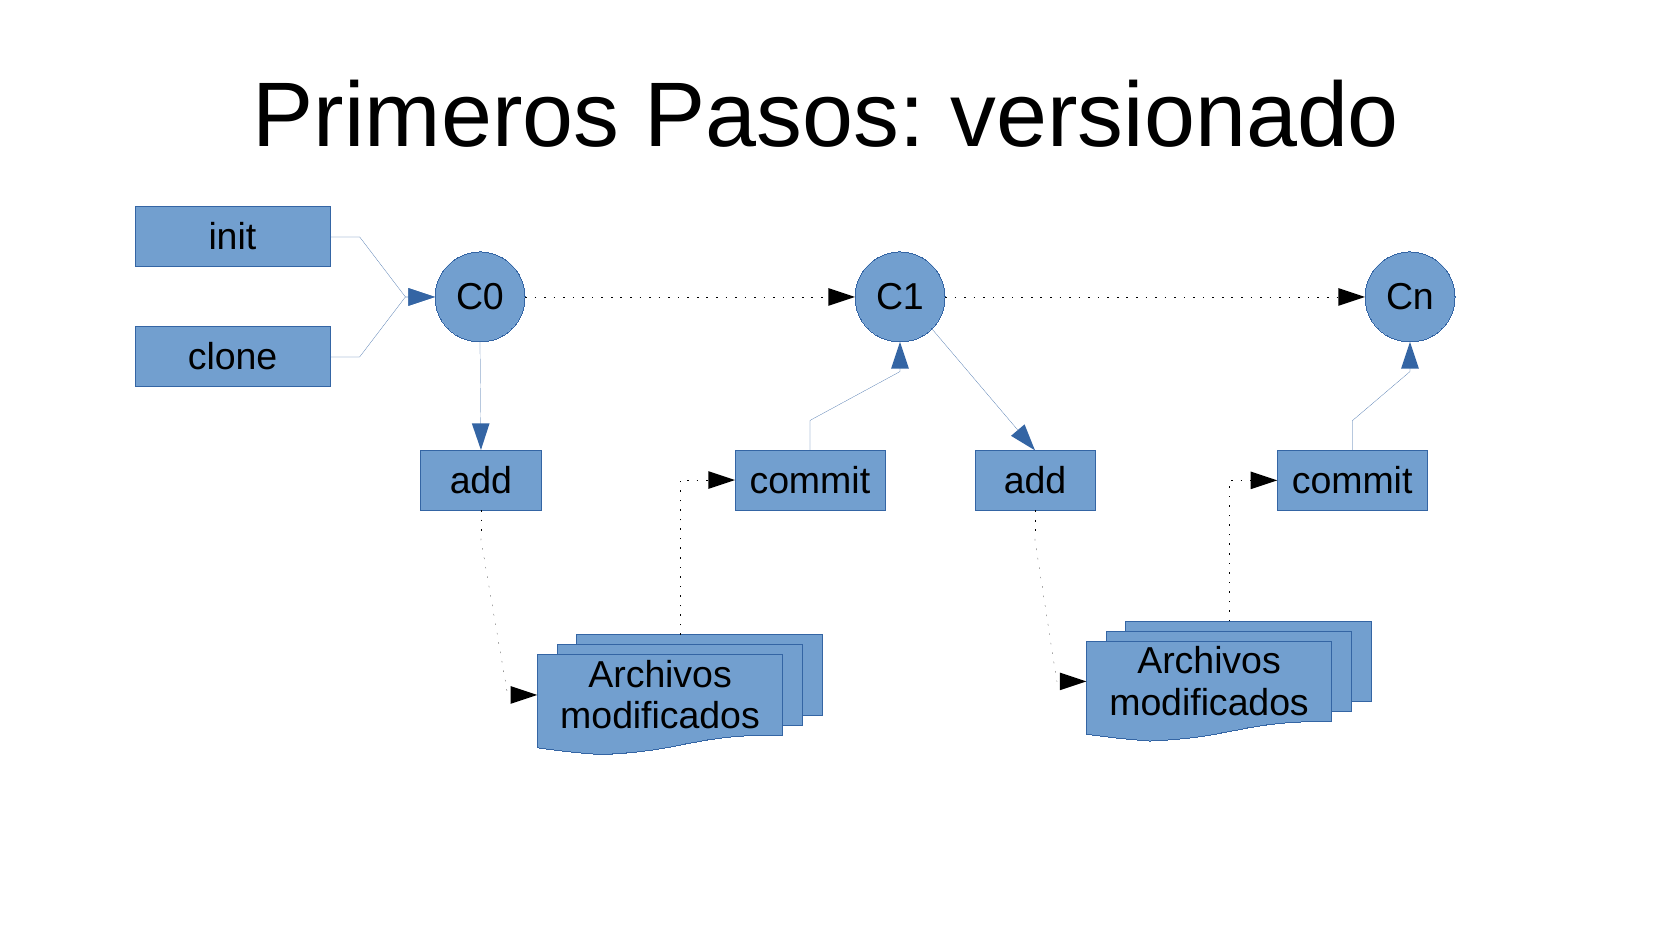

# Primeros Pasos: versionado
init
C0
C1
Cn
clone
add
commit
add
commit
Archivos
modificados
Archivos
modificados